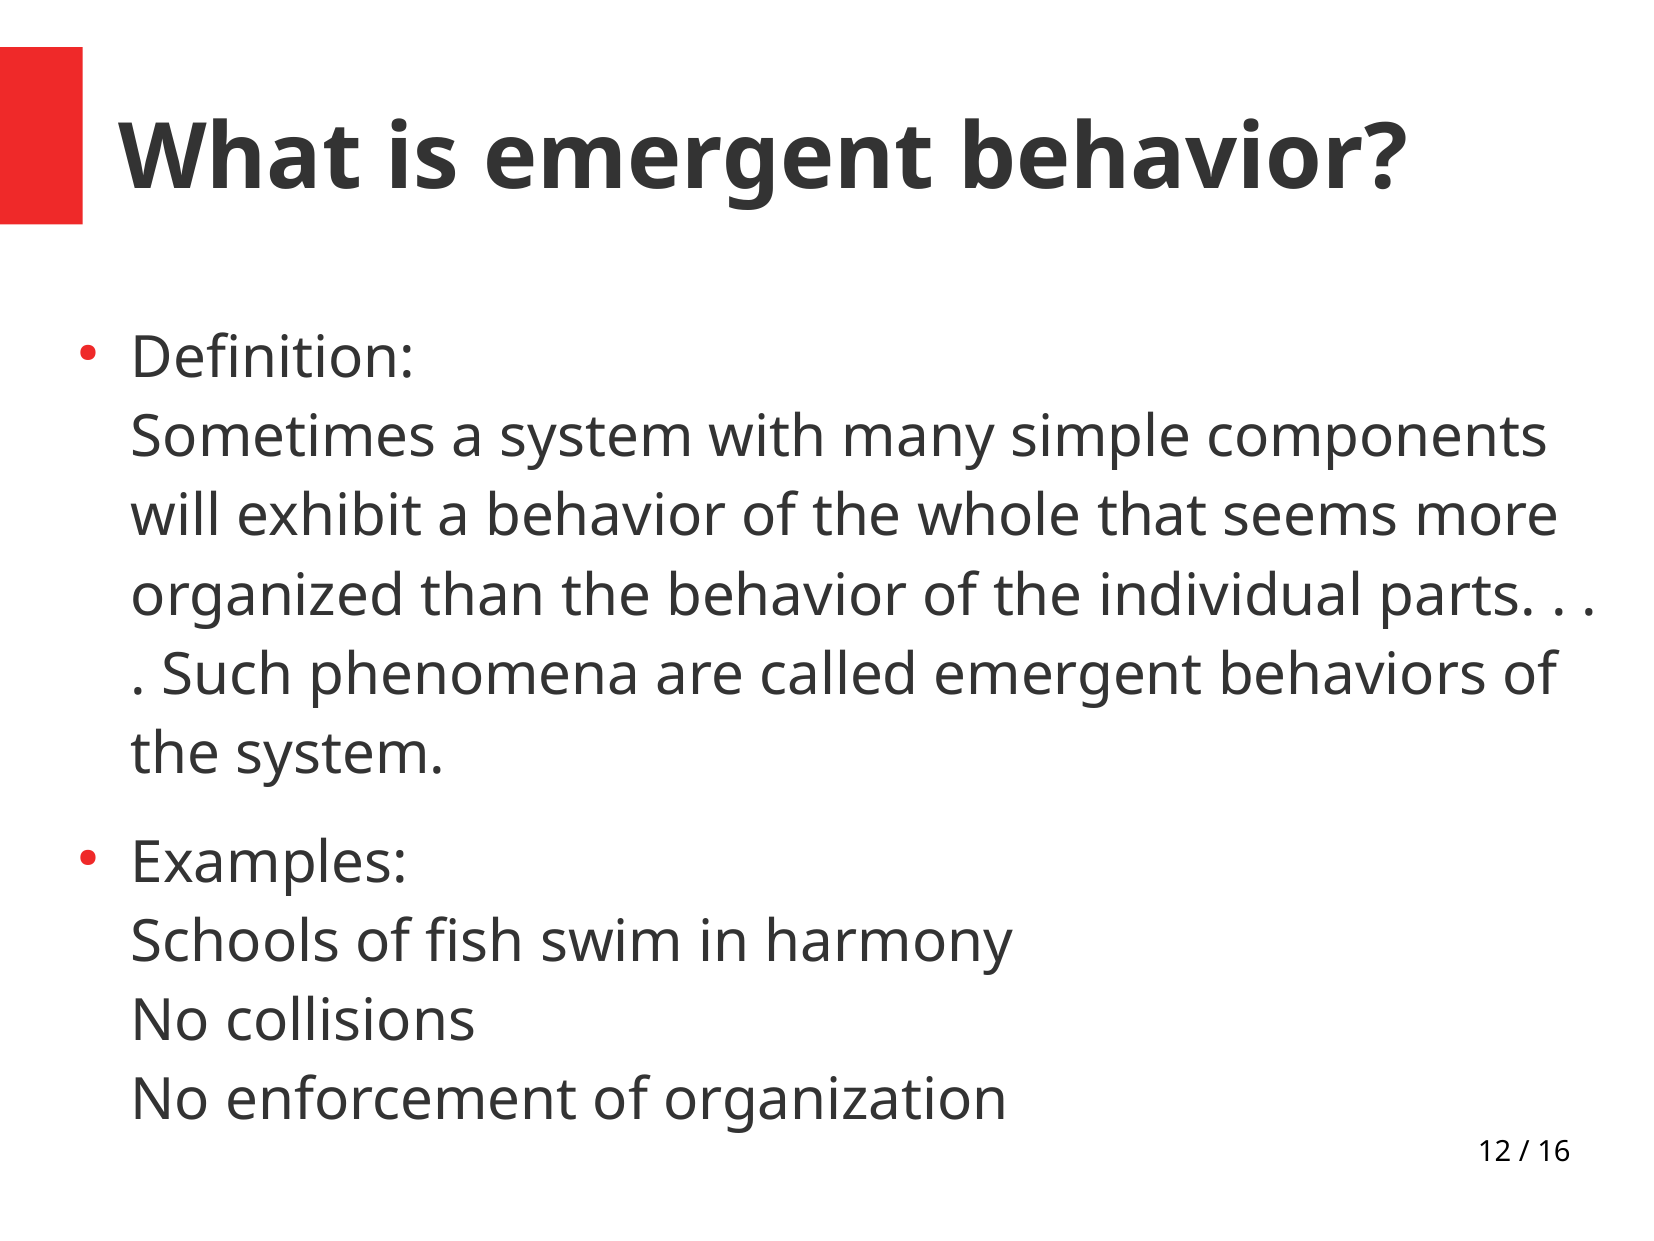

# What is emergent behavior?
Definition:
Sometimes a system with many simple components will exhibit a behavior of the whole that seems more organized than the behavior of the individual parts. . . . Such phenomena are called emergent behaviors of the system.
Examples:
Schools of fish swim in harmony
No collisions
No enforcement of organization
12